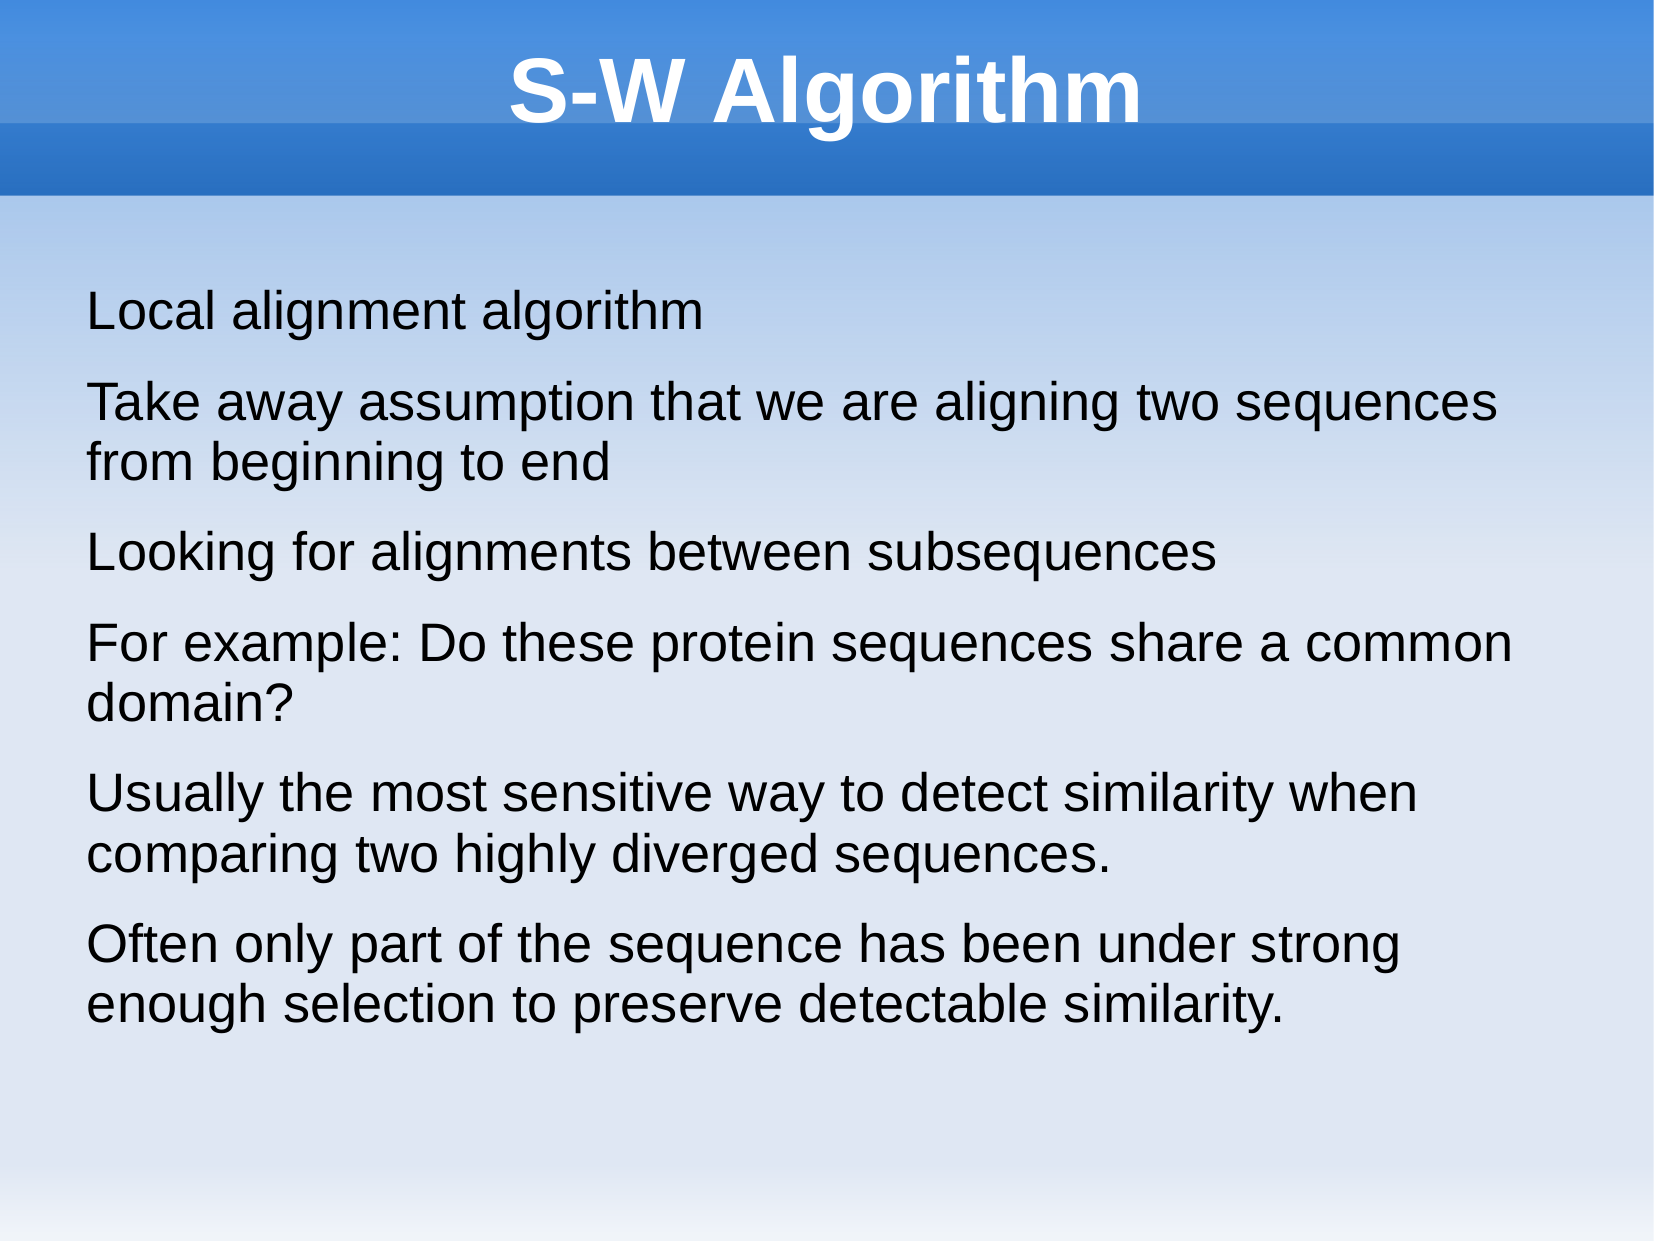

# S-W Algorithm
Local alignment algorithm
Take away assumption that we are aligning two sequences from beginning to end
Looking for alignments between subsequences
For example: Do these protein sequences share a common domain?
Usually the most sensitive way to detect similarity when comparing two highly diverged sequences.
Often only part of the sequence has been under strong enough selection to preserve detectable similarity.